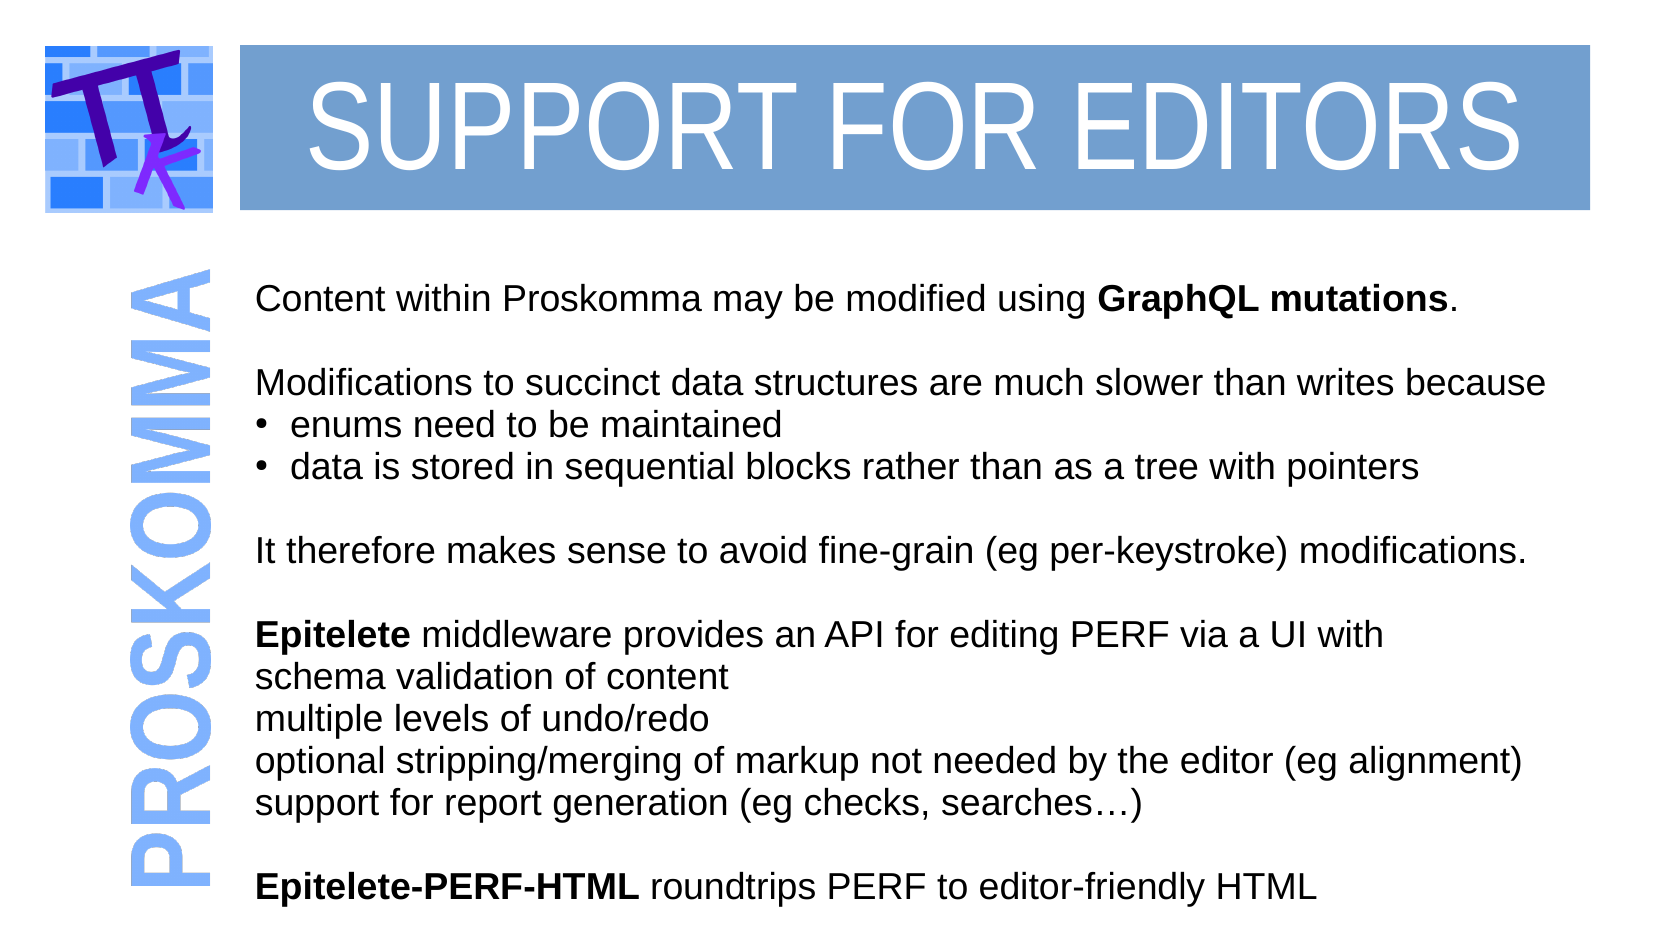

SUPPORT FOR EDITORS
Content within Proskomma may be modified using GraphQL mutations.
Modifications to succinct data structures are much slower than writes because
enums need to be maintained
data is stored in sequential blocks rather than as a tree with pointers
It therefore makes sense to avoid fine-grain (eg per-keystroke) modifications.
Epitelete middleware provides an API for editing PERF via a UI with
schema validation of content
multiple levels of undo/redo
optional stripping/merging of markup not needed by the editor (eg alignment)
support for report generation (eg checks, searches…)
Epitelete-PERF-HTML roundtrips PERF to editor-friendly HTML